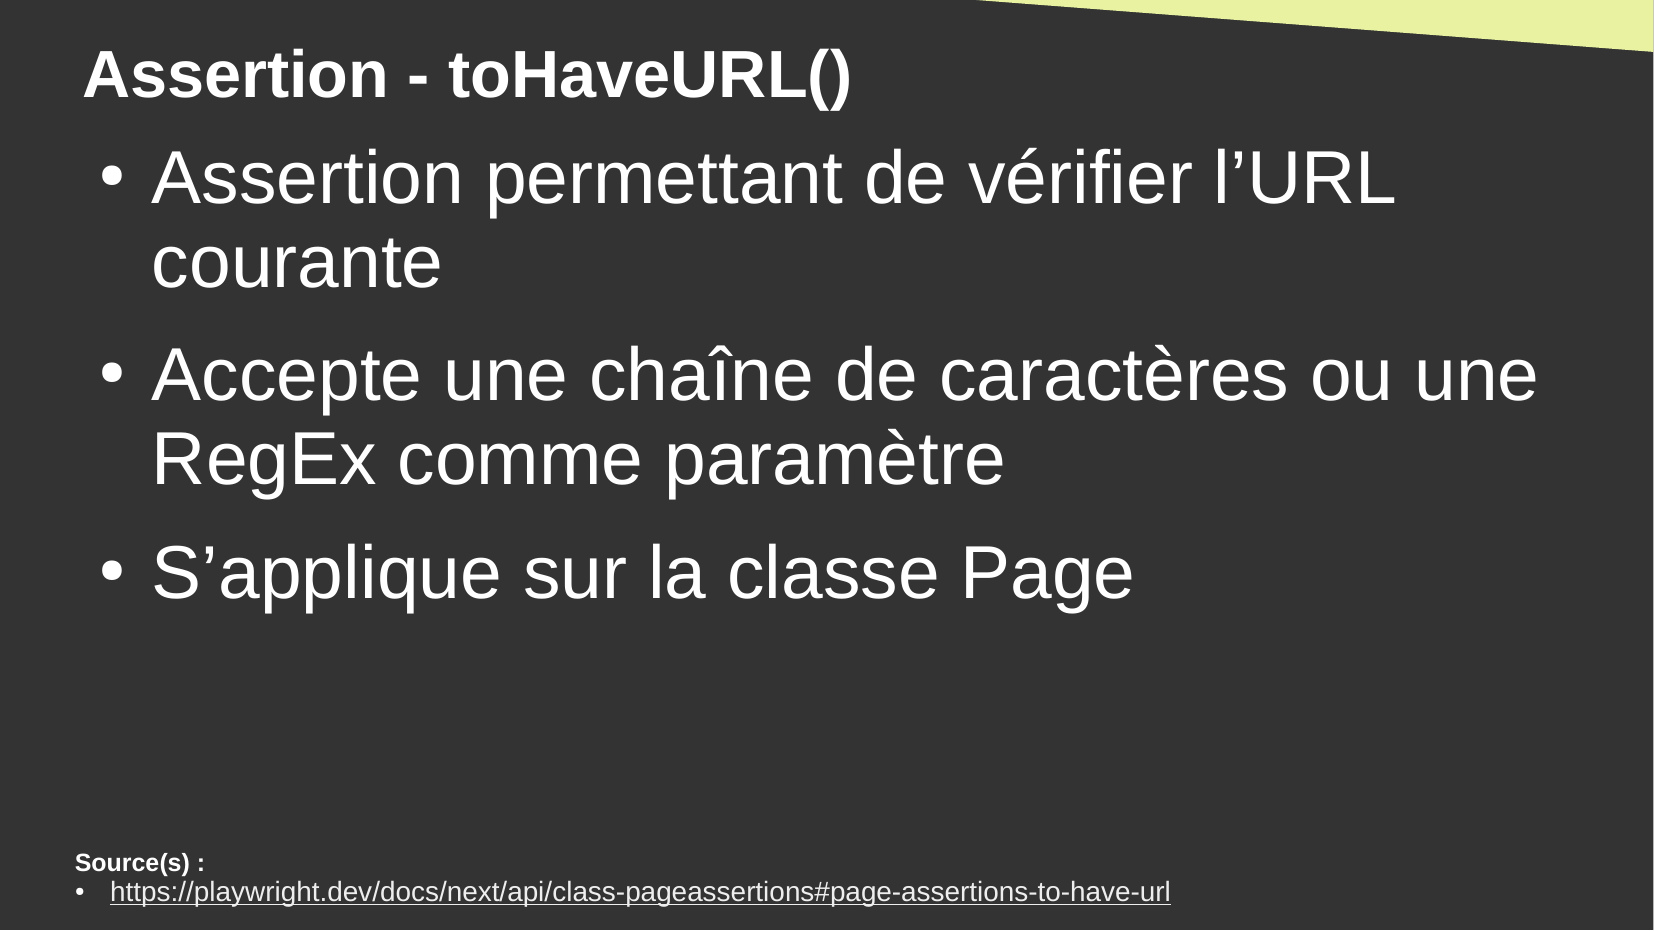

# Assertion - toHaveURL()
Assertion permettant de vérifier l’URL courante
Accepte une chaîne de caractères ou une RegEx comme paramètre
S’applique sur la classe Page
Source(s) :
https://playwright.dev/docs/next/api/class-pageassertions#page-assertions-to-have-url